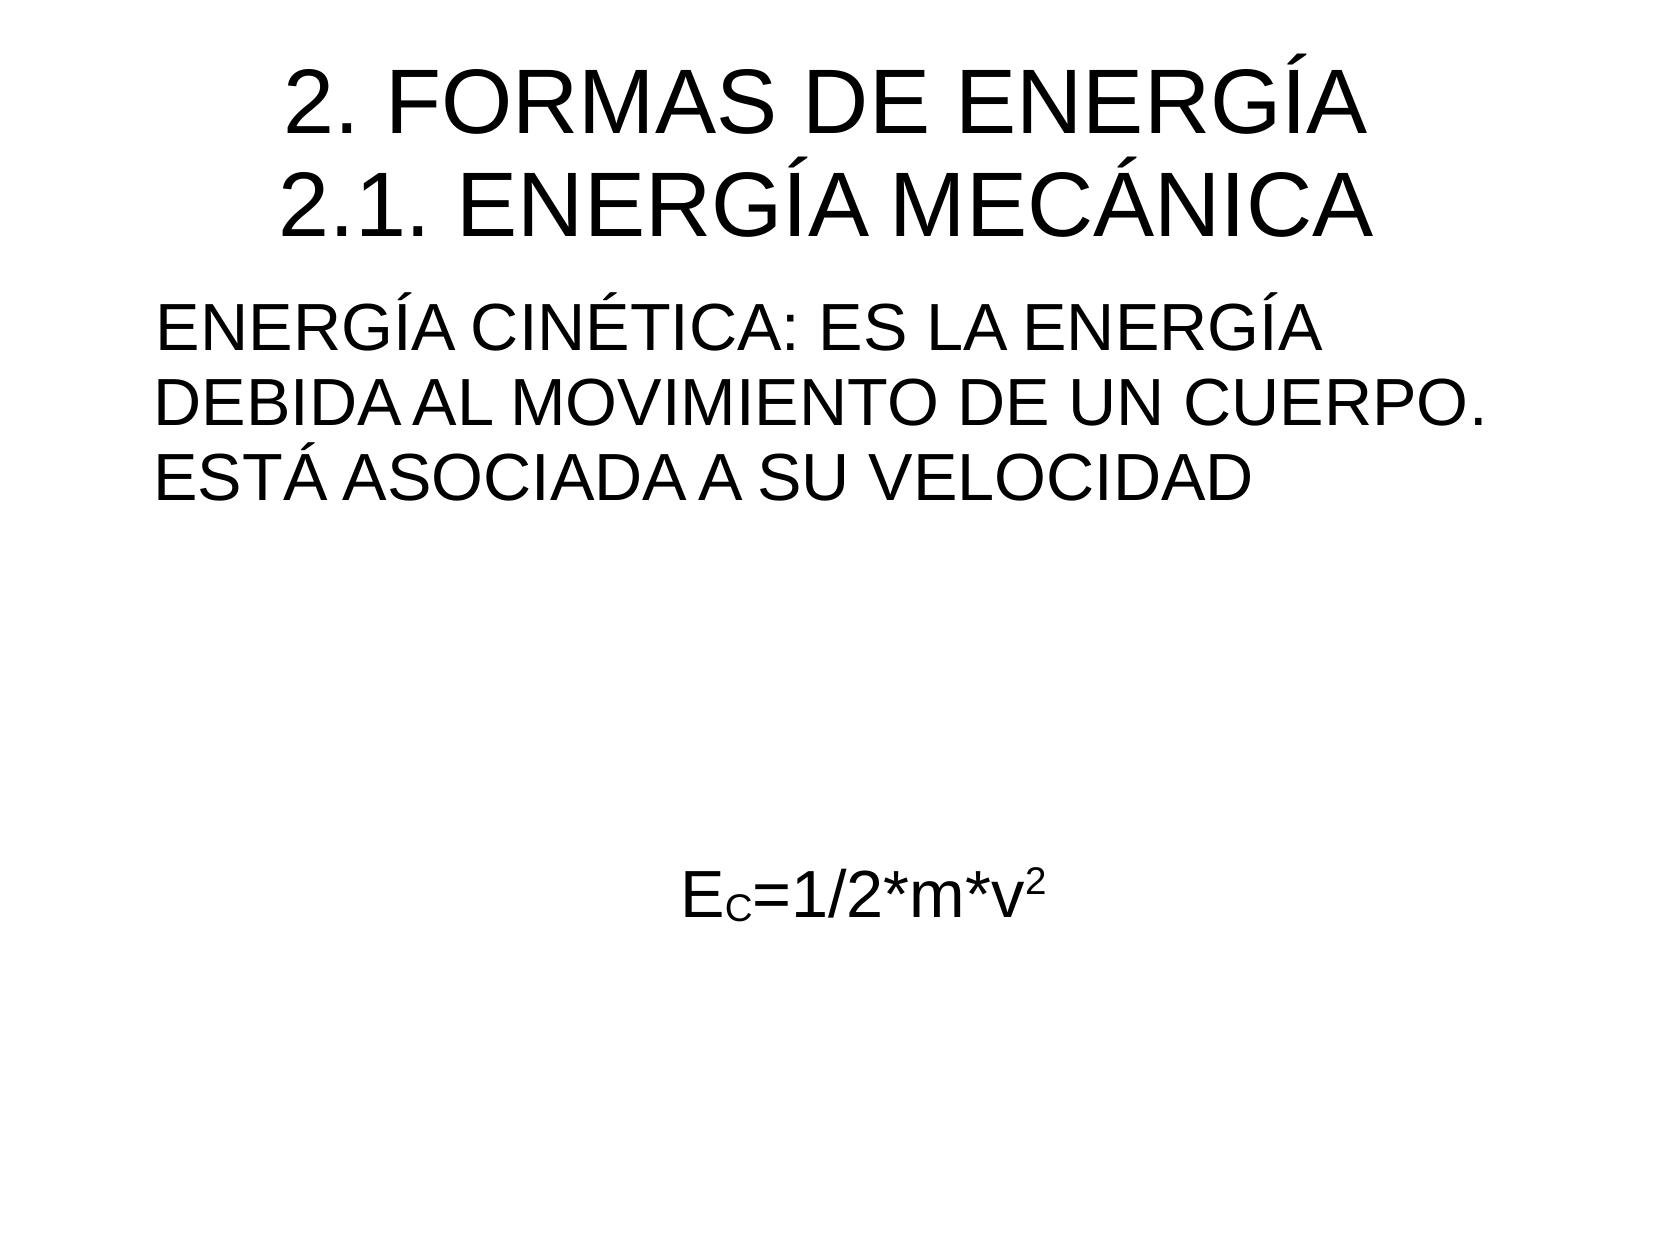

# 2. FORMAS DE ENERGÍA 2.1. ENERGÍA MECÁNICA
ENERGÍA CINÉTICA: ES LA ENERGÍA DEBIDA AL MOVIMIENTO DE UN CUERPO. ESTÁ ASOCIADA A SU VELOCIDAD
EC=1/2*m*v2